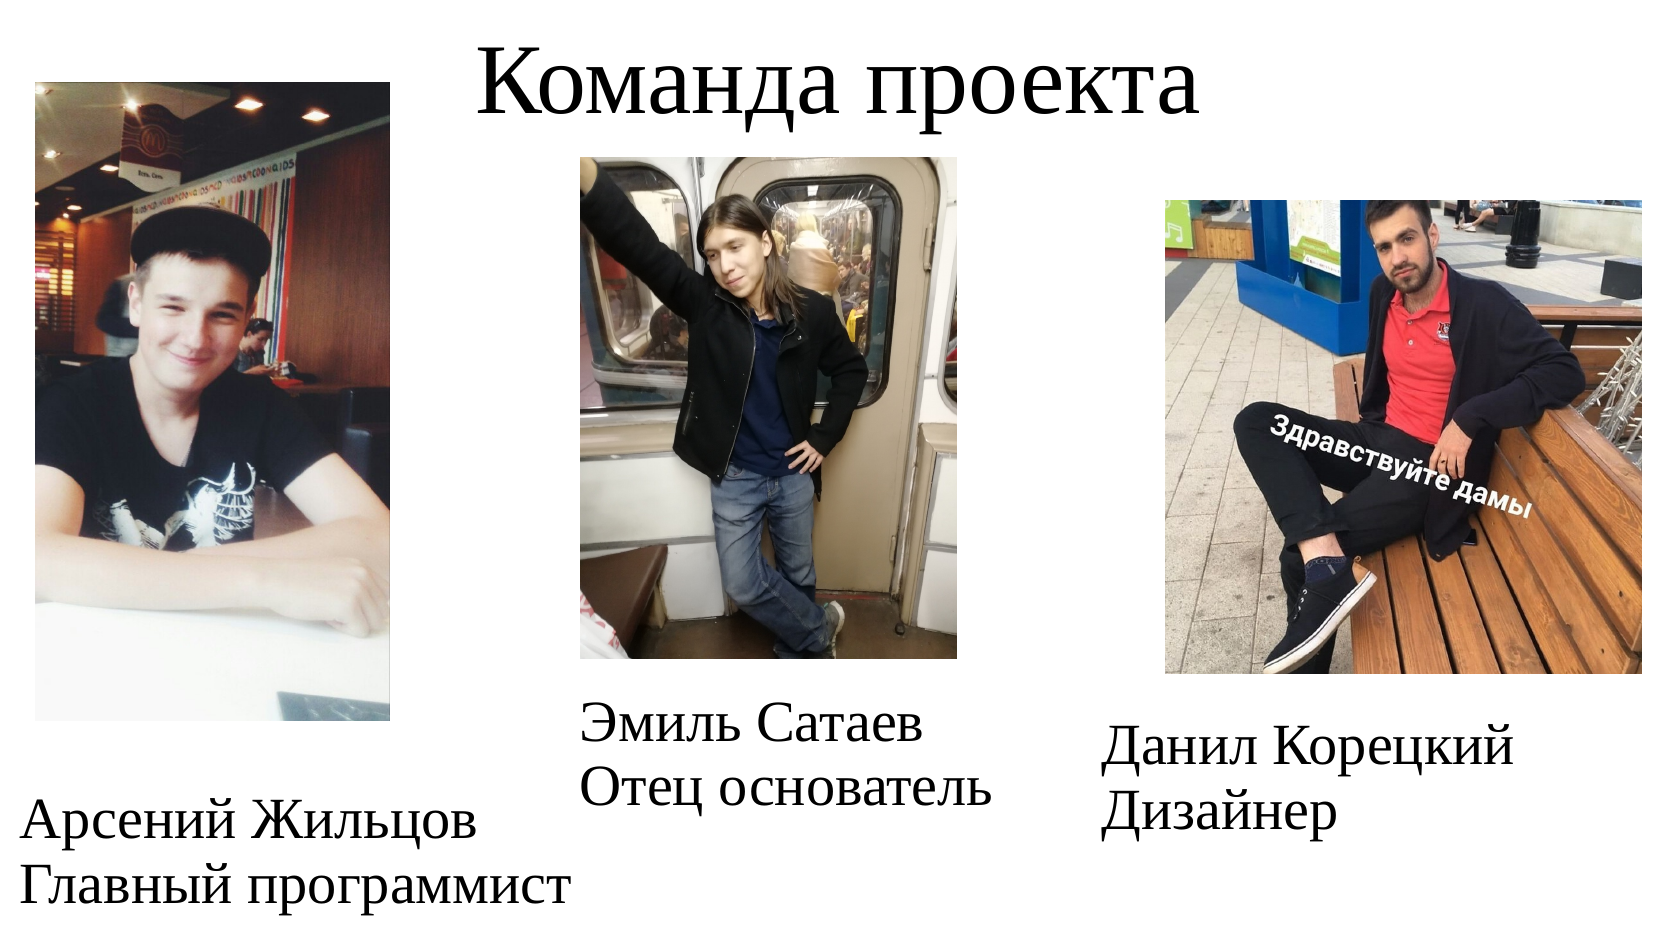

# Команда проекта
Эмиль Сатаев
Отец основатель
Данил Корецкий
Дизайнер
Арсений Жильцов
Главный программист